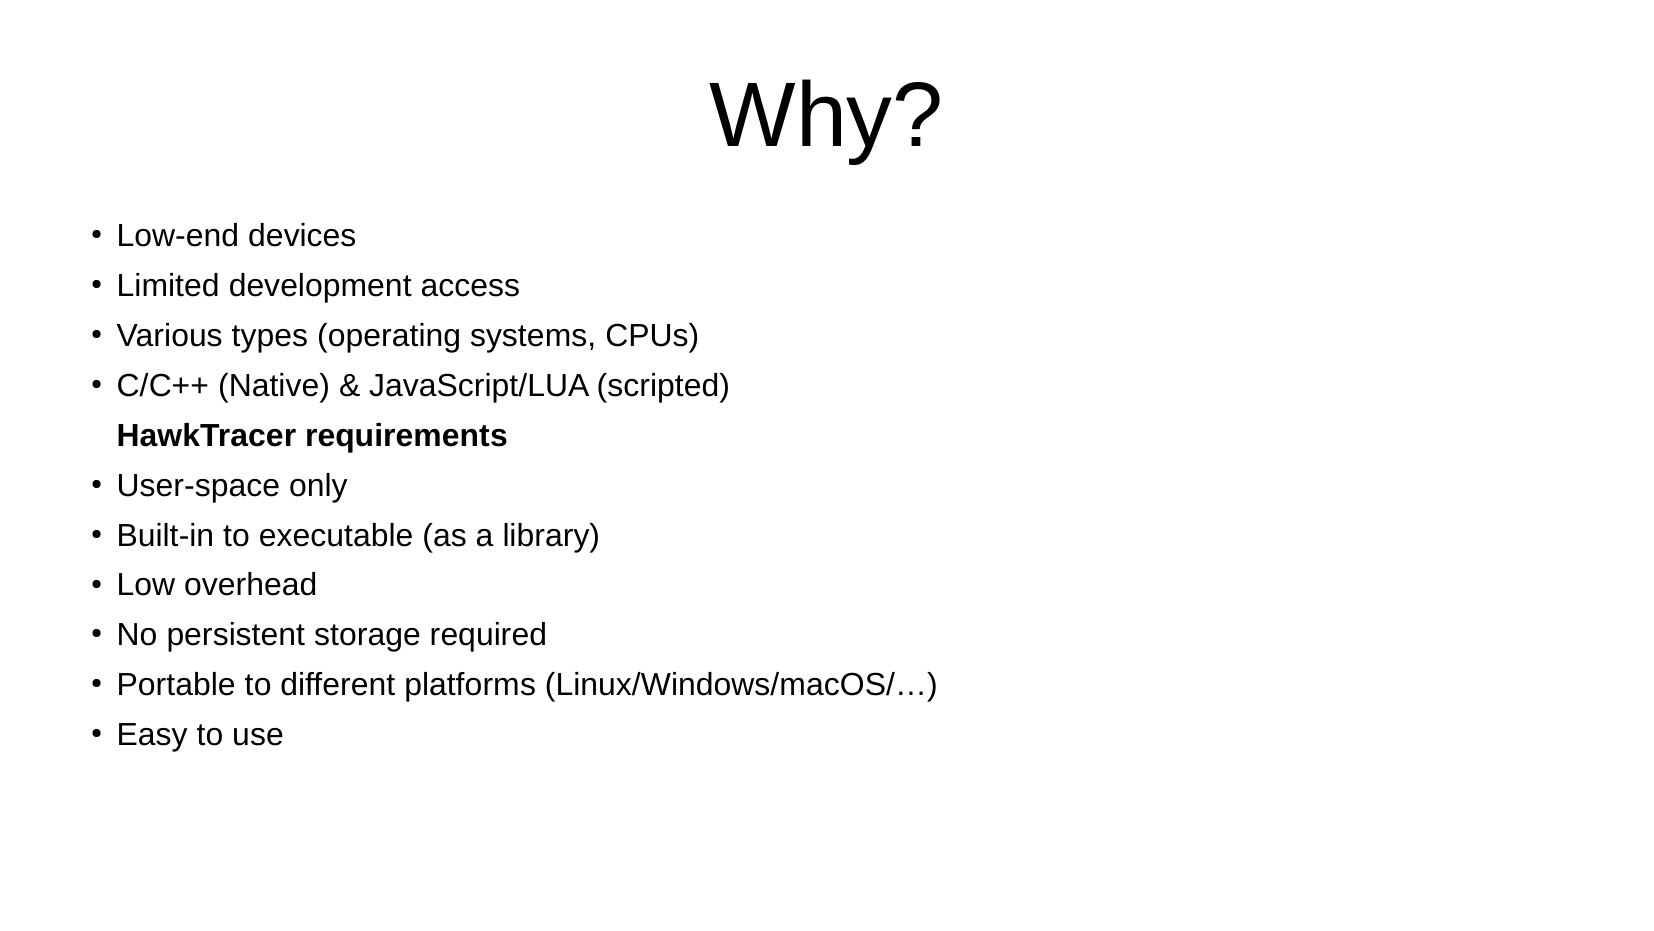

# Why?
Low-end devices
Limited development access
Various types (operating systems, CPUs)
C/C++ (Native) & JavaScript/LUA (scripted)
HawkTracer requirements
User-space only
Built-in to executable (as a library)
Low overhead
No persistent storage required
Portable to different platforms (Linux/Windows/macOS/…)
Easy to use